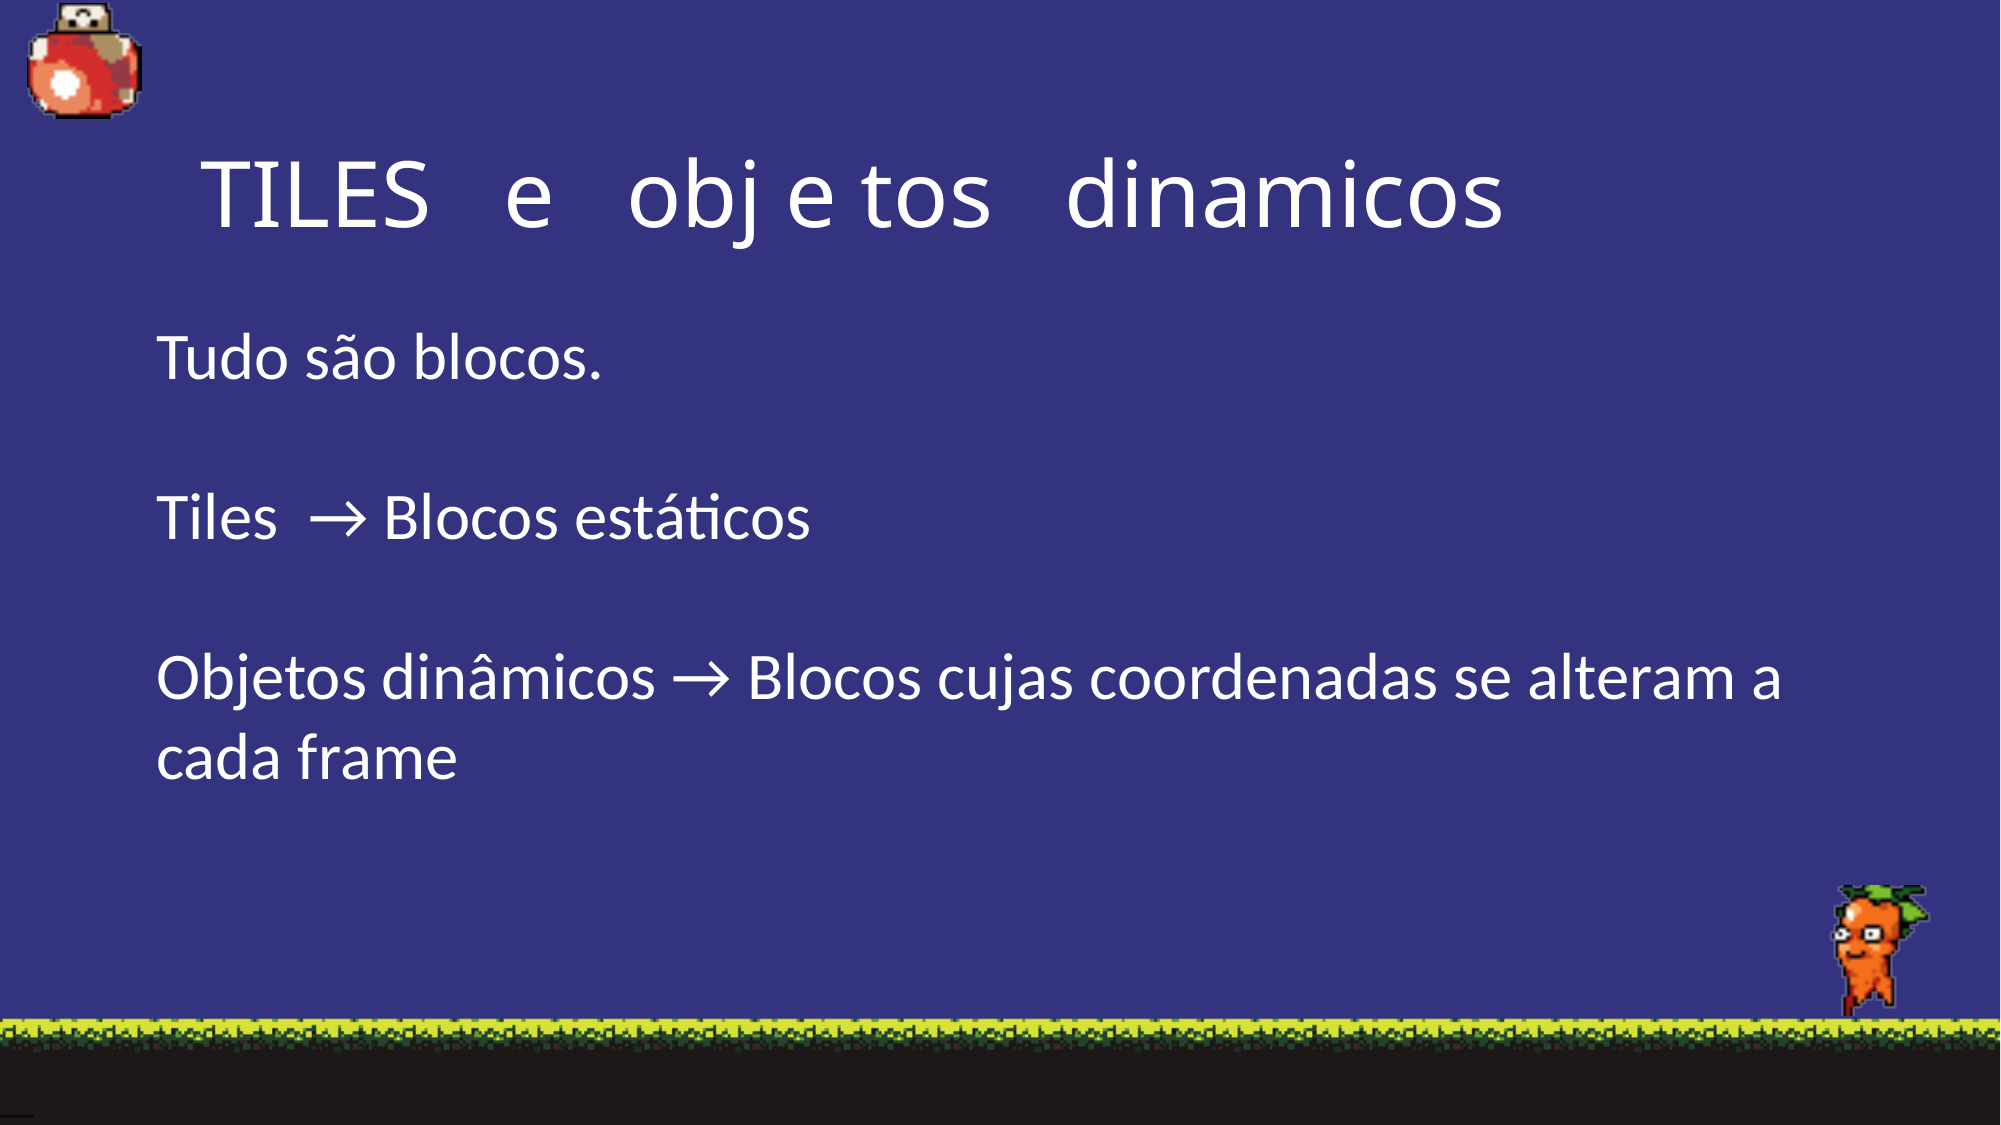

#
TILES e obj e tos dinamicos
Tudo são blocos.
Tiles → Blocos estáticos
Objetos dinâmicos → Blocos cujas coordenadas se alteram a cada frame